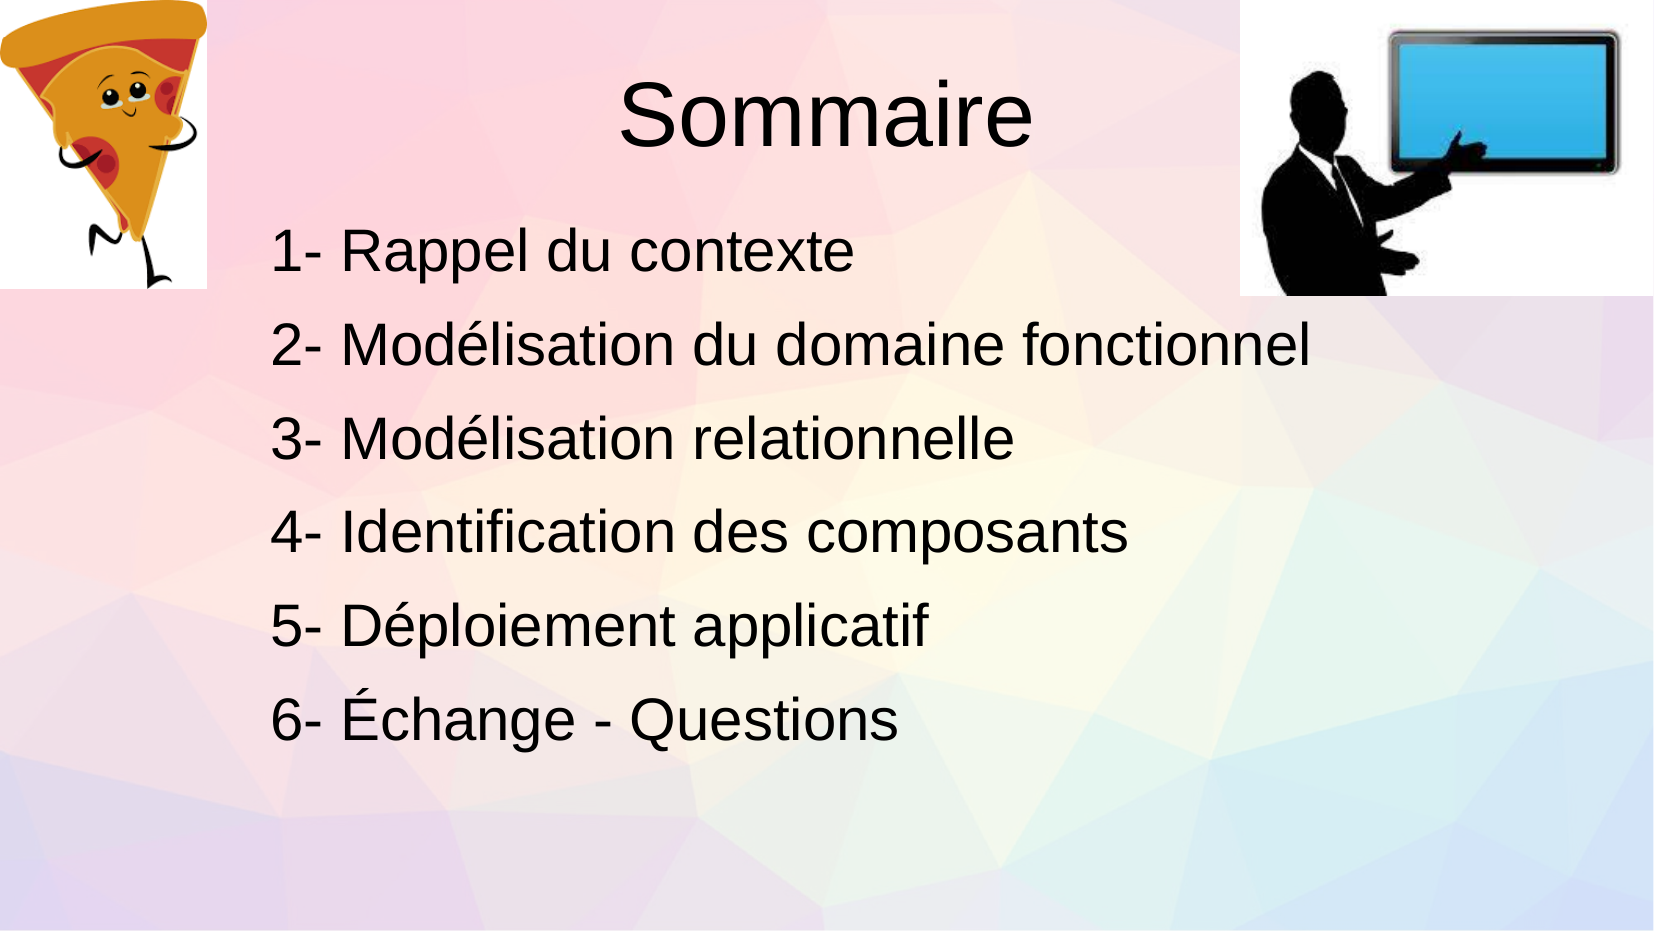

# Sommaire
1- Rappel du contexte
2- Modélisation du domaine fonctionnel
3- Modélisation relationnelle
4- Identification des composants
5- Déploiement applicatif
6- Échange - Questions